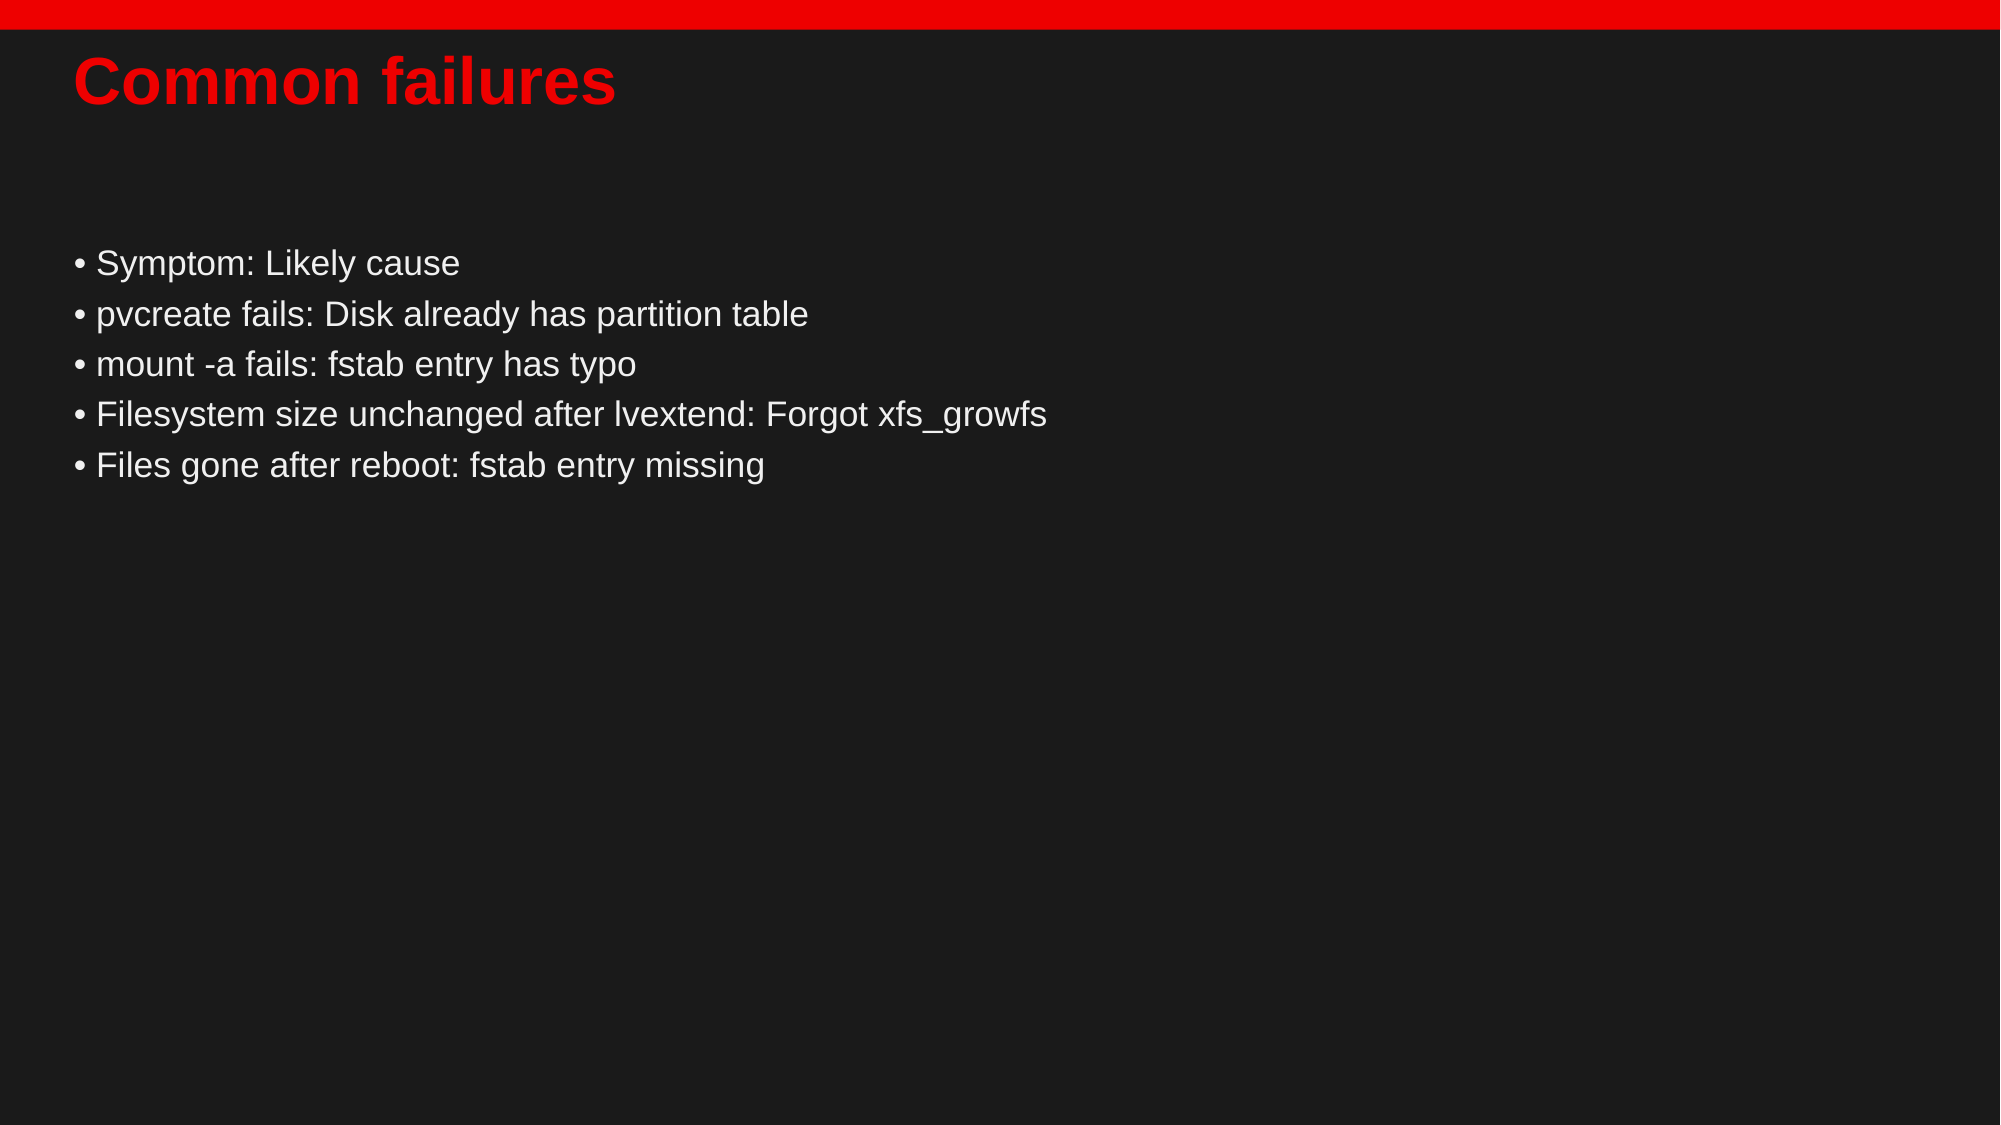

Common failures
• Symptom: Likely cause
• pvcreate fails: Disk already has partition table
• mount -a fails: fstab entry has typo
• Filesystem size unchanged after lvextend: Forgot xfs_growfs
• Files gone after reboot: fstab entry missing